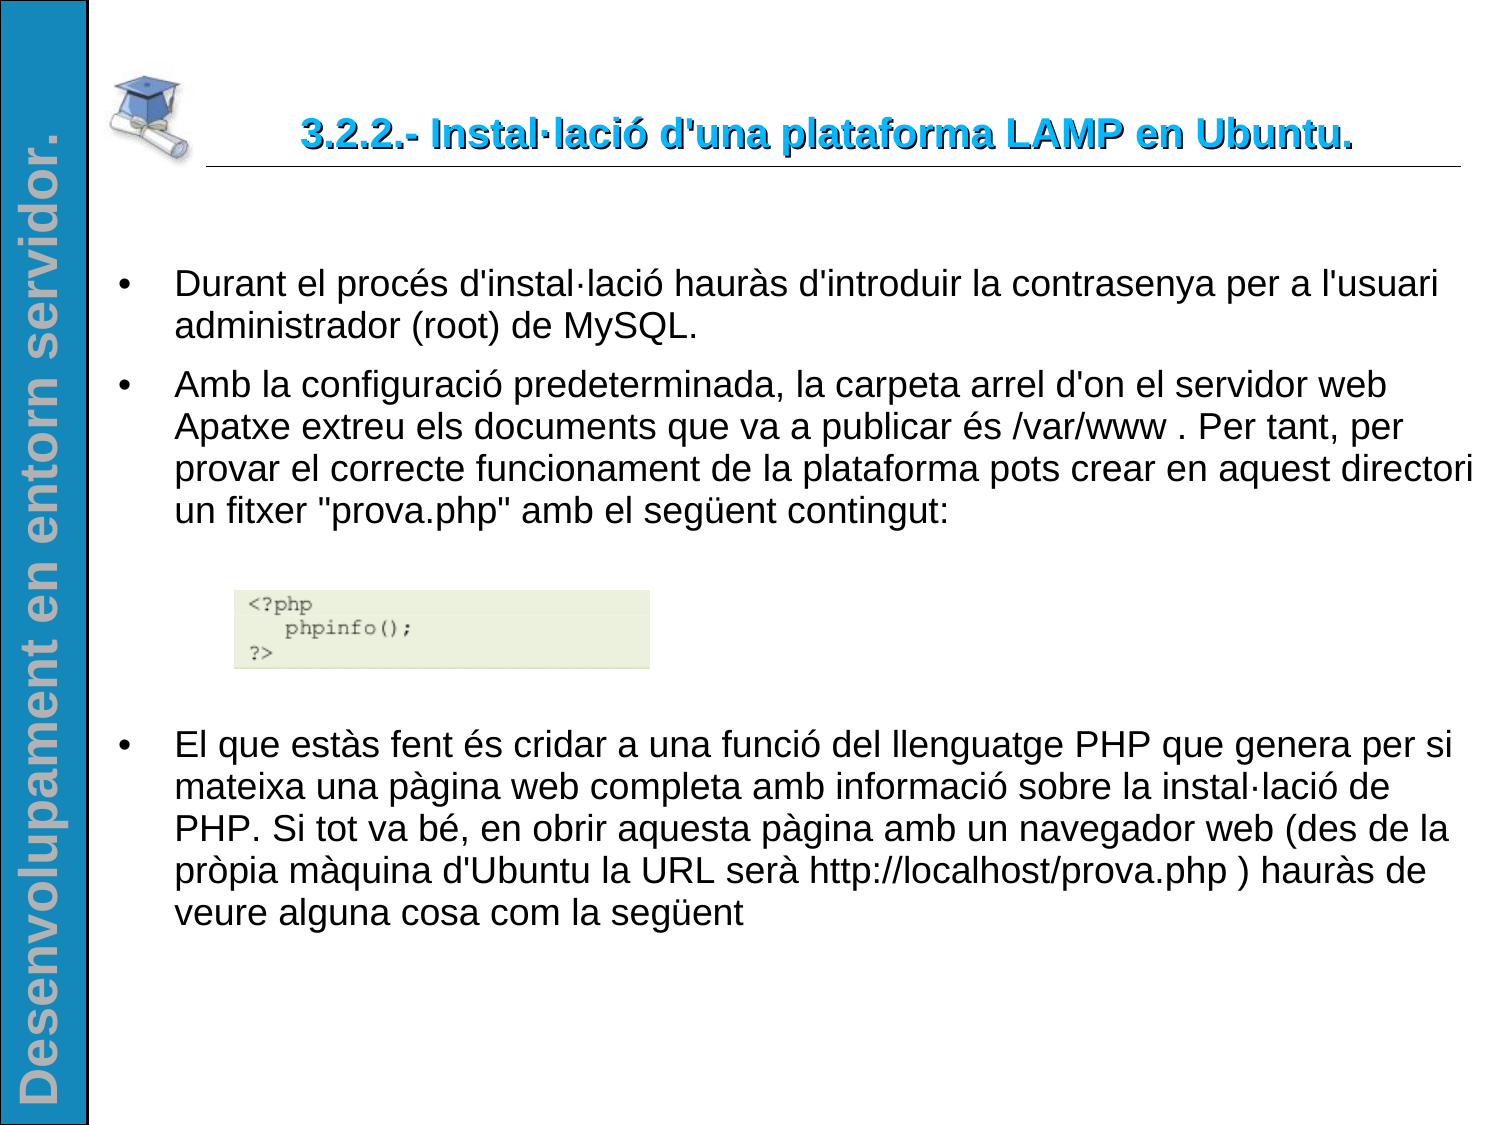

# 3.2.2.- Instal·lació d'una plataforma LAMP en Ubuntu.
Durant el procés d'instal·lació hauràs d'introduir la contrasenya per a l'usuari administrador (root) de MySQL.
Amb la configuració predeterminada, la carpeta arrel d'on el servidor web Apatxe extreu els documents que va a publicar és /var/www . Per tant, per provar el correcte funcionament de la plataforma pots crear en aquest directori un fitxer "prova.php" amb el següent contingut:
El que estàs fent és cridar a una funció del llenguatge PHP que genera per si mateixa una pàgina web completa amb informació sobre la instal·lació de PHP. Si tot va bé, en obrir aquesta pàgina amb un navegador web (des de la pròpia màquina d'Ubuntu la URL serà http://localhost/prova.php ) hauràs de veure alguna cosa com la següent